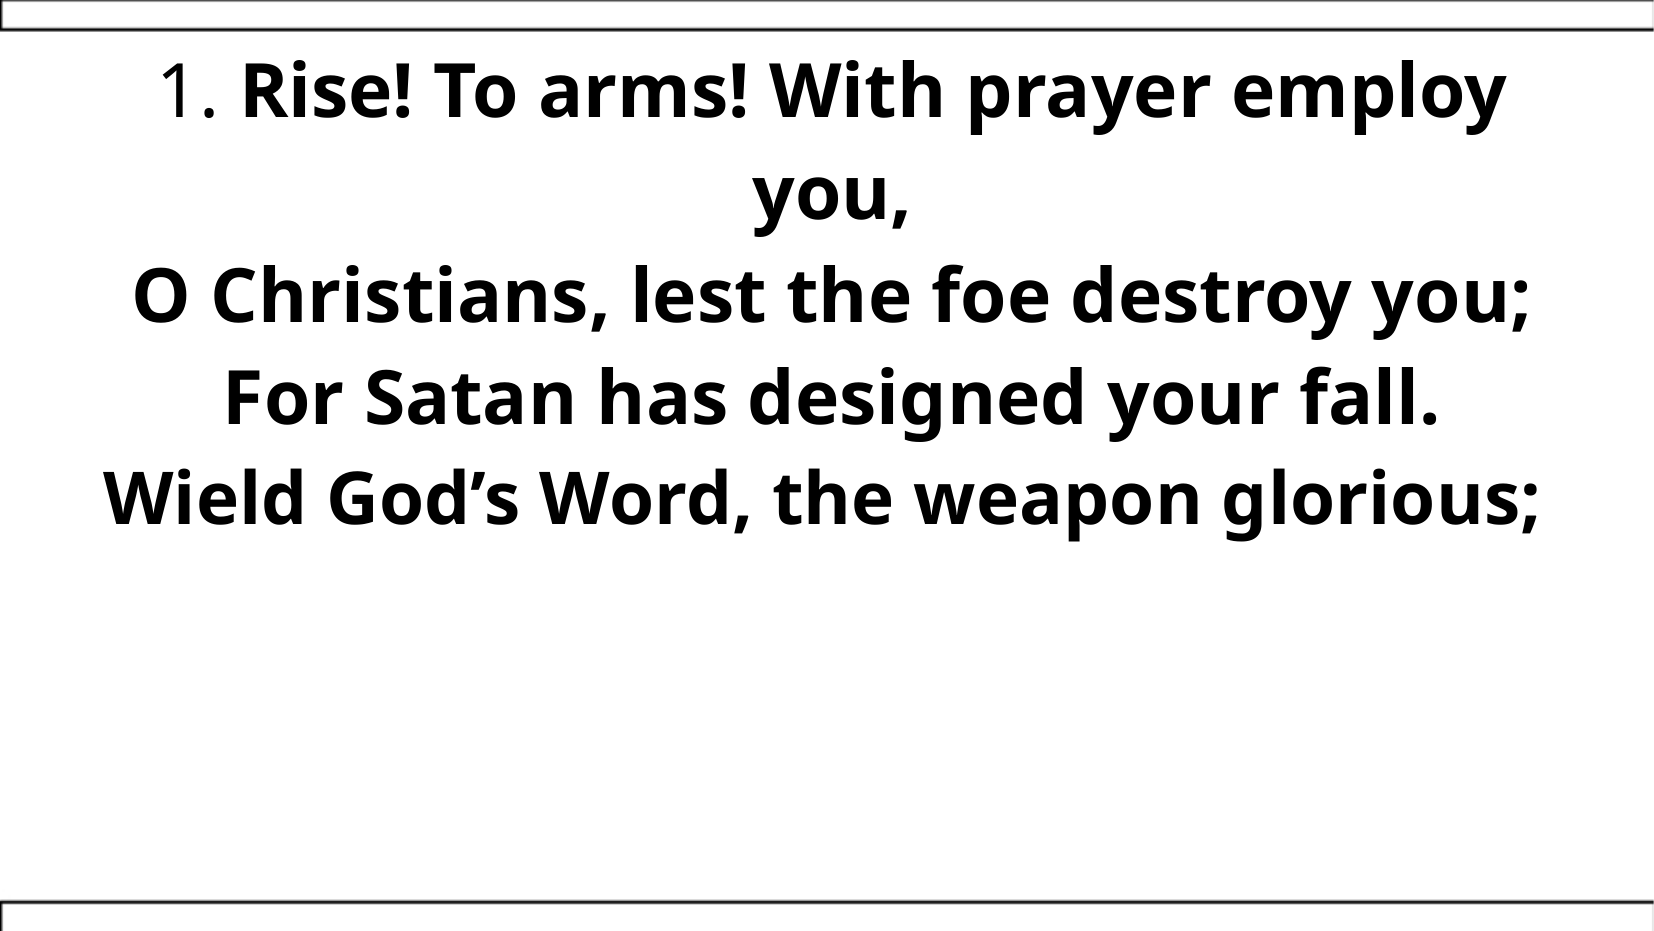

1. Rise! To arms! With prayer employ you,
O Christians, lest the foe destroy you;
For Satan has designed your fall.
Wield God’s Word, the weapon glorious;